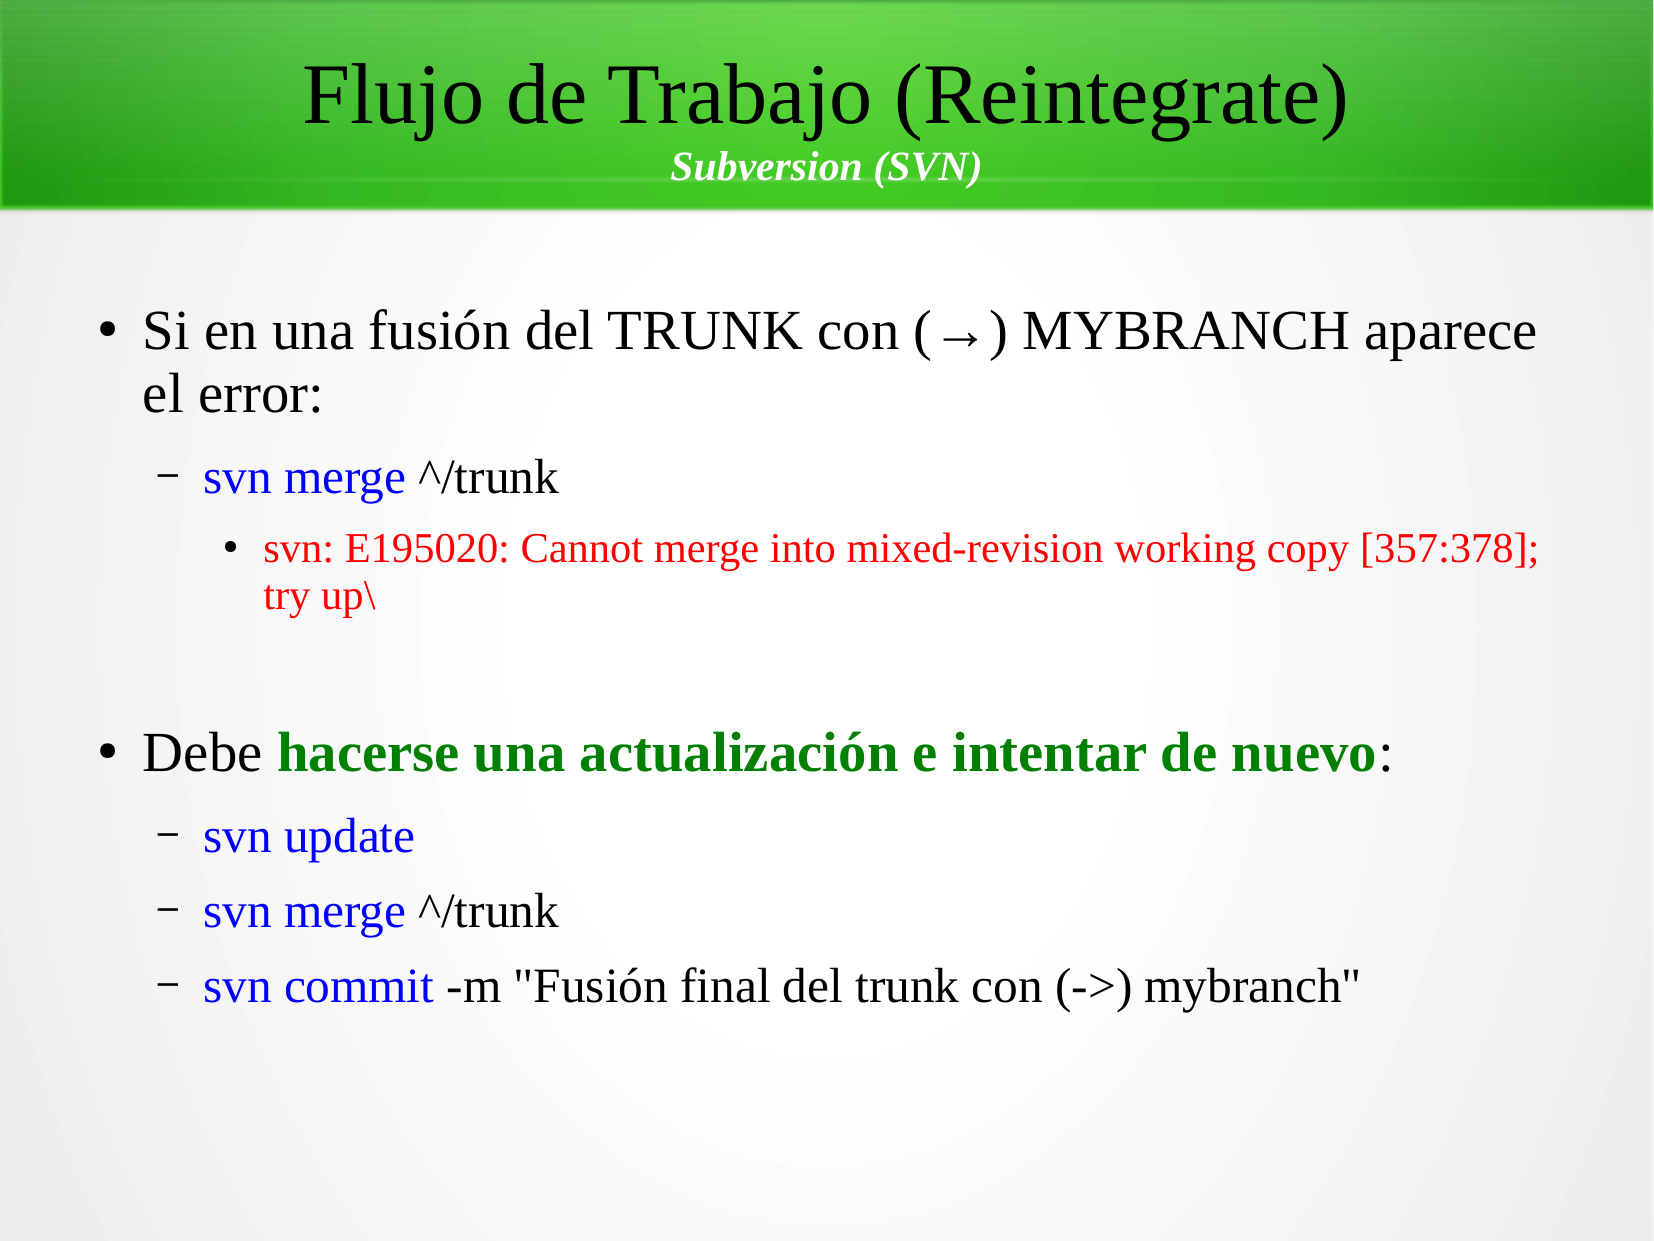

# Flujo de Trabajo (Reintegrate) Subversion (SVN)
Si en una fusión del TRUNK con (→) MYBRANCH aparece el error:
svn merge ^/trunk
svn: E195020: Cannot merge into mixed-revision working copy [357:378]; try up\
Debe hacerse una actualización e intentar de nuevo:
svn update
svn merge ^/trunk
svn commit -m "Fusión final del trunk con (->) mybranch"